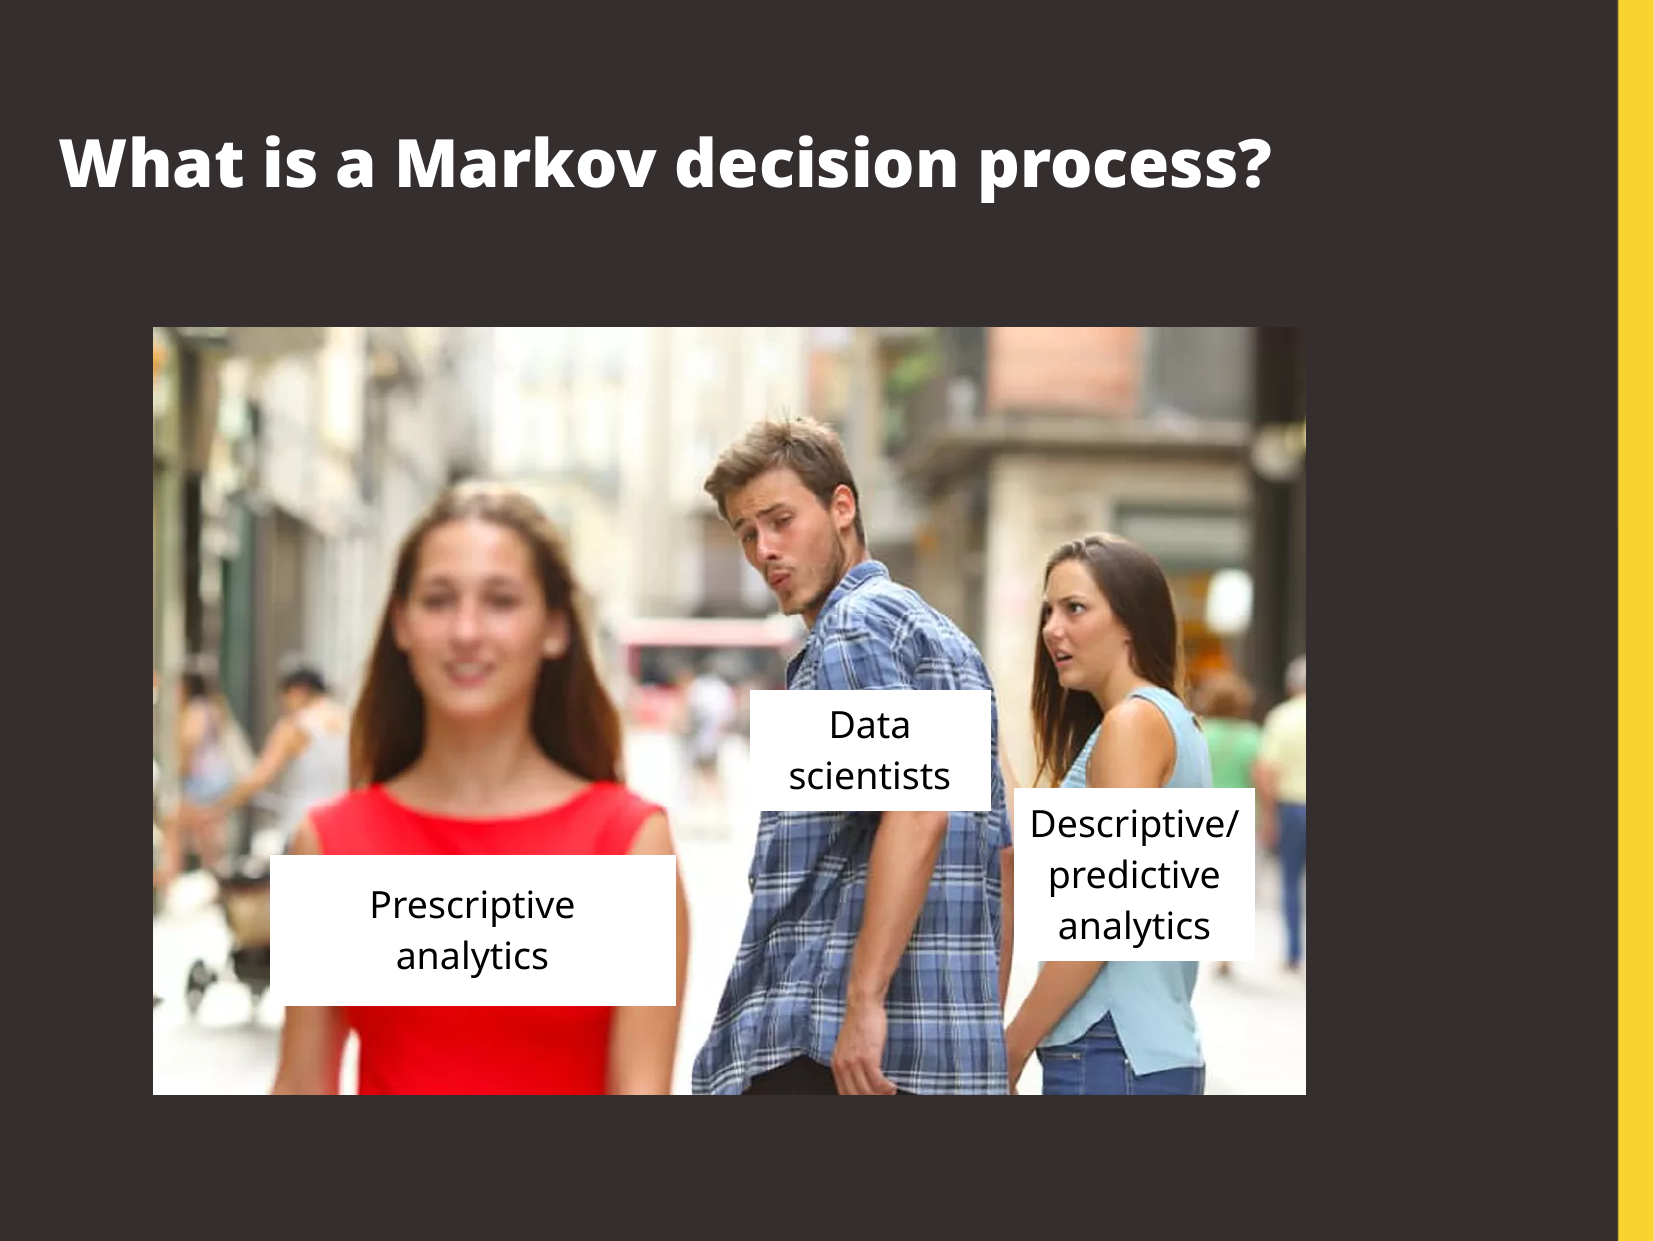

# What is a Markov decision process?
Data
scientists
Descriptive/
predictive
analytics
Prescriptive
analytics